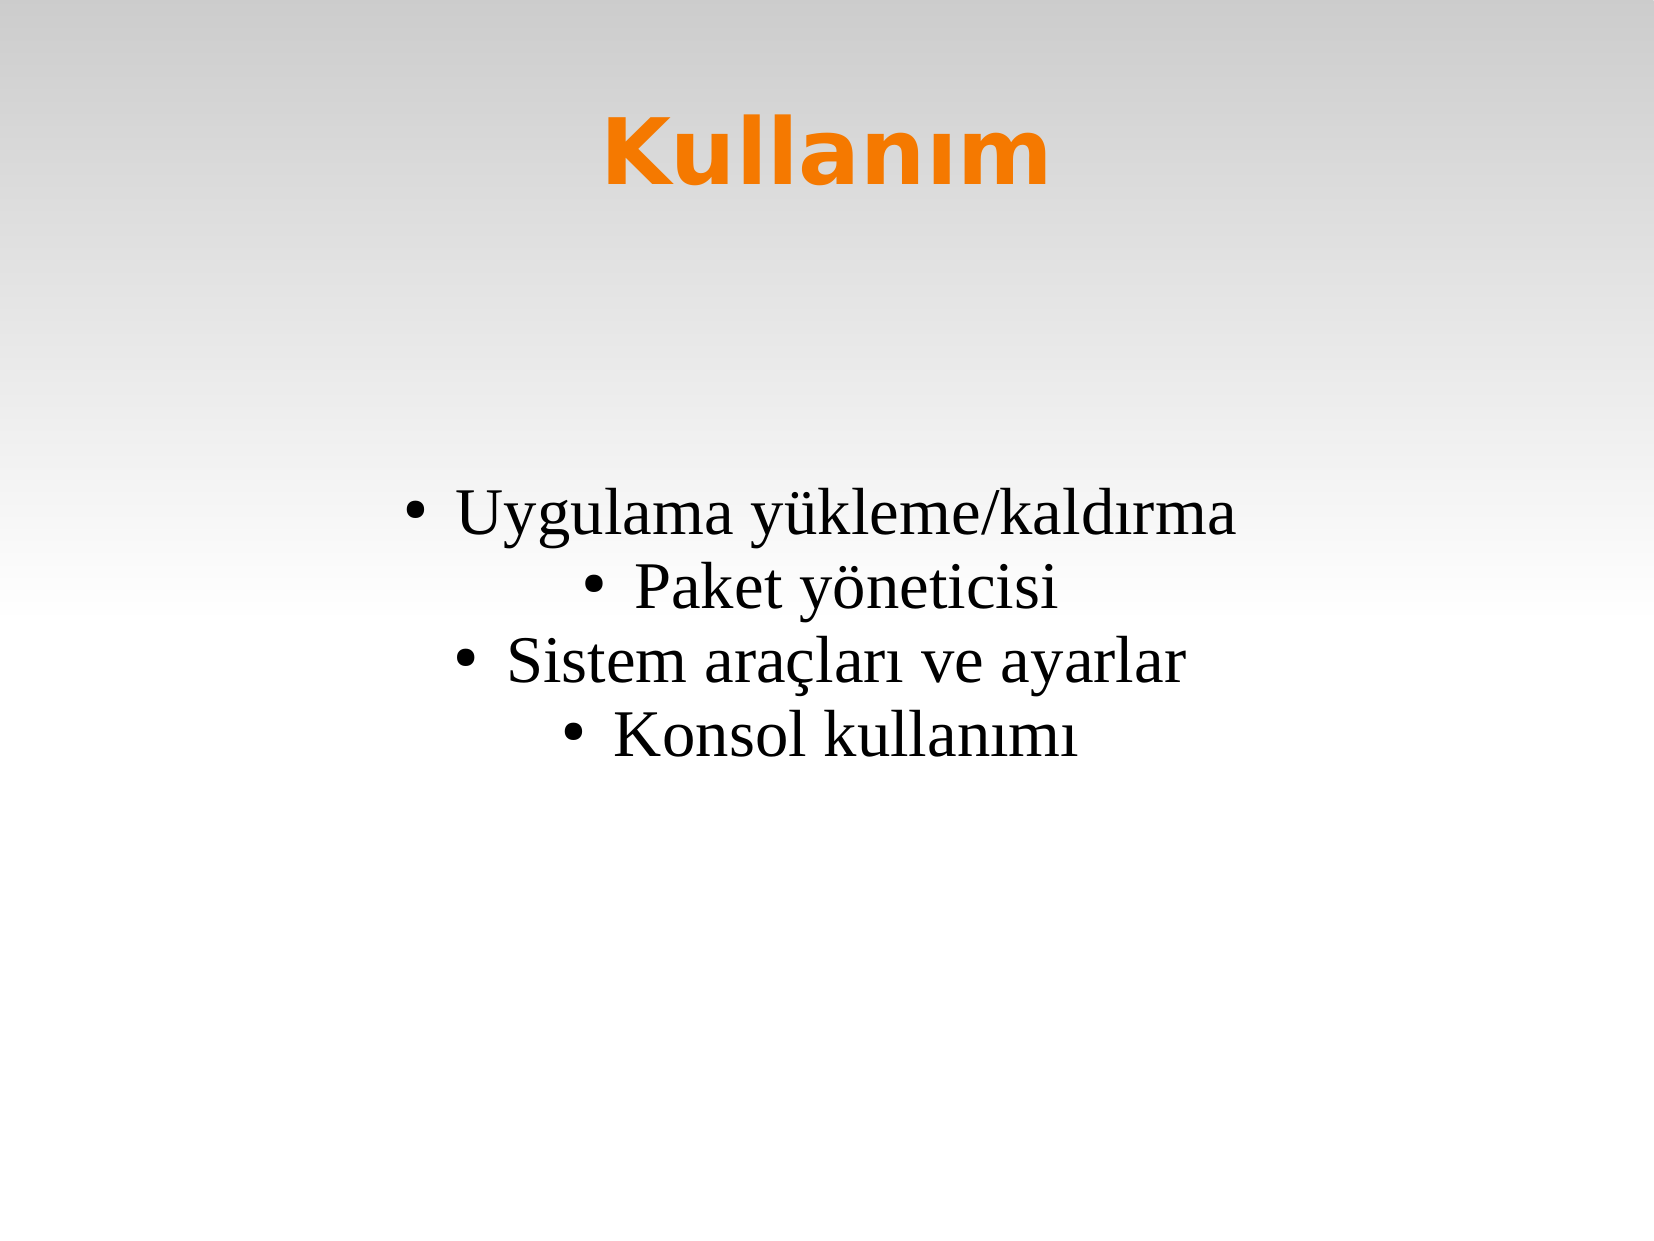

# Kullanım
 Uygulama yükleme/kaldırma
 Paket yöneticisi
 Sistem araçları ve ayarlar
 Konsol kullanımı